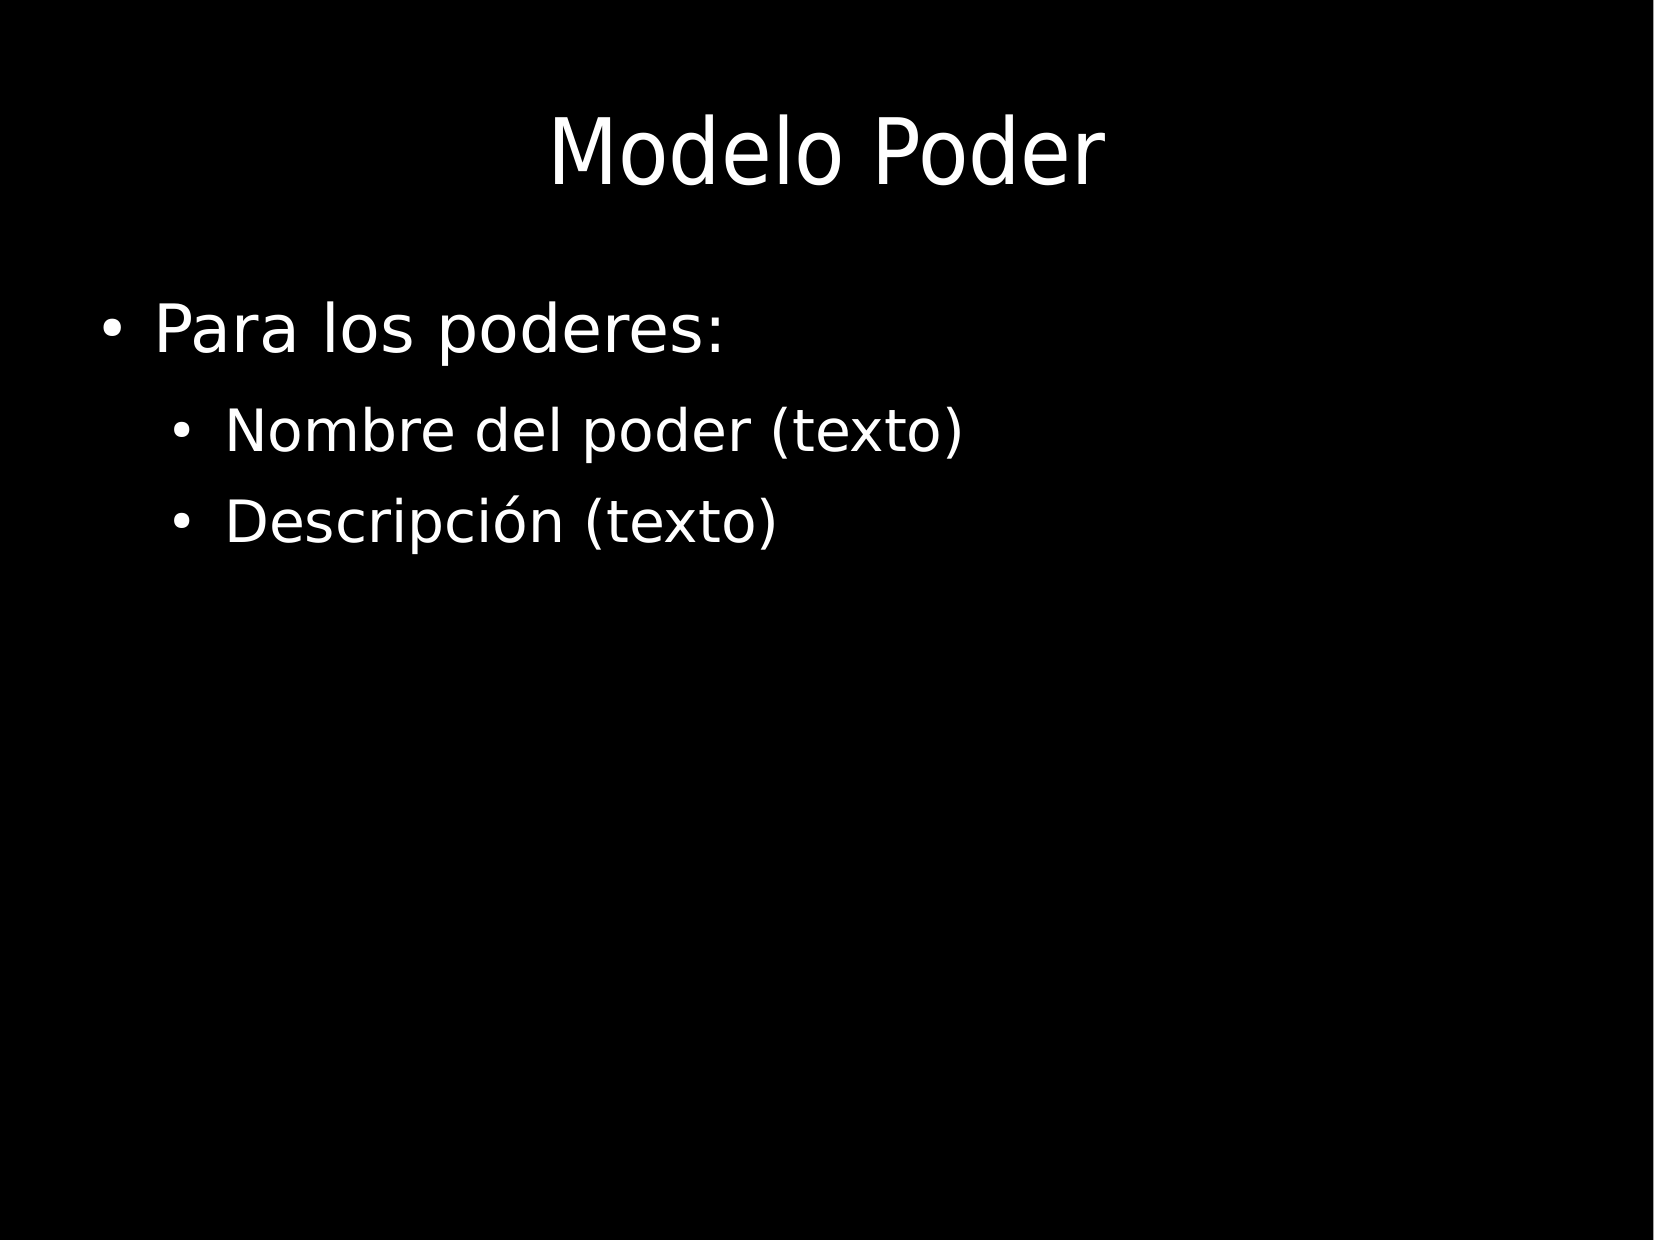

# Modelo Poder
Para los poderes:
Nombre del poder (texto)
Descripción (texto)